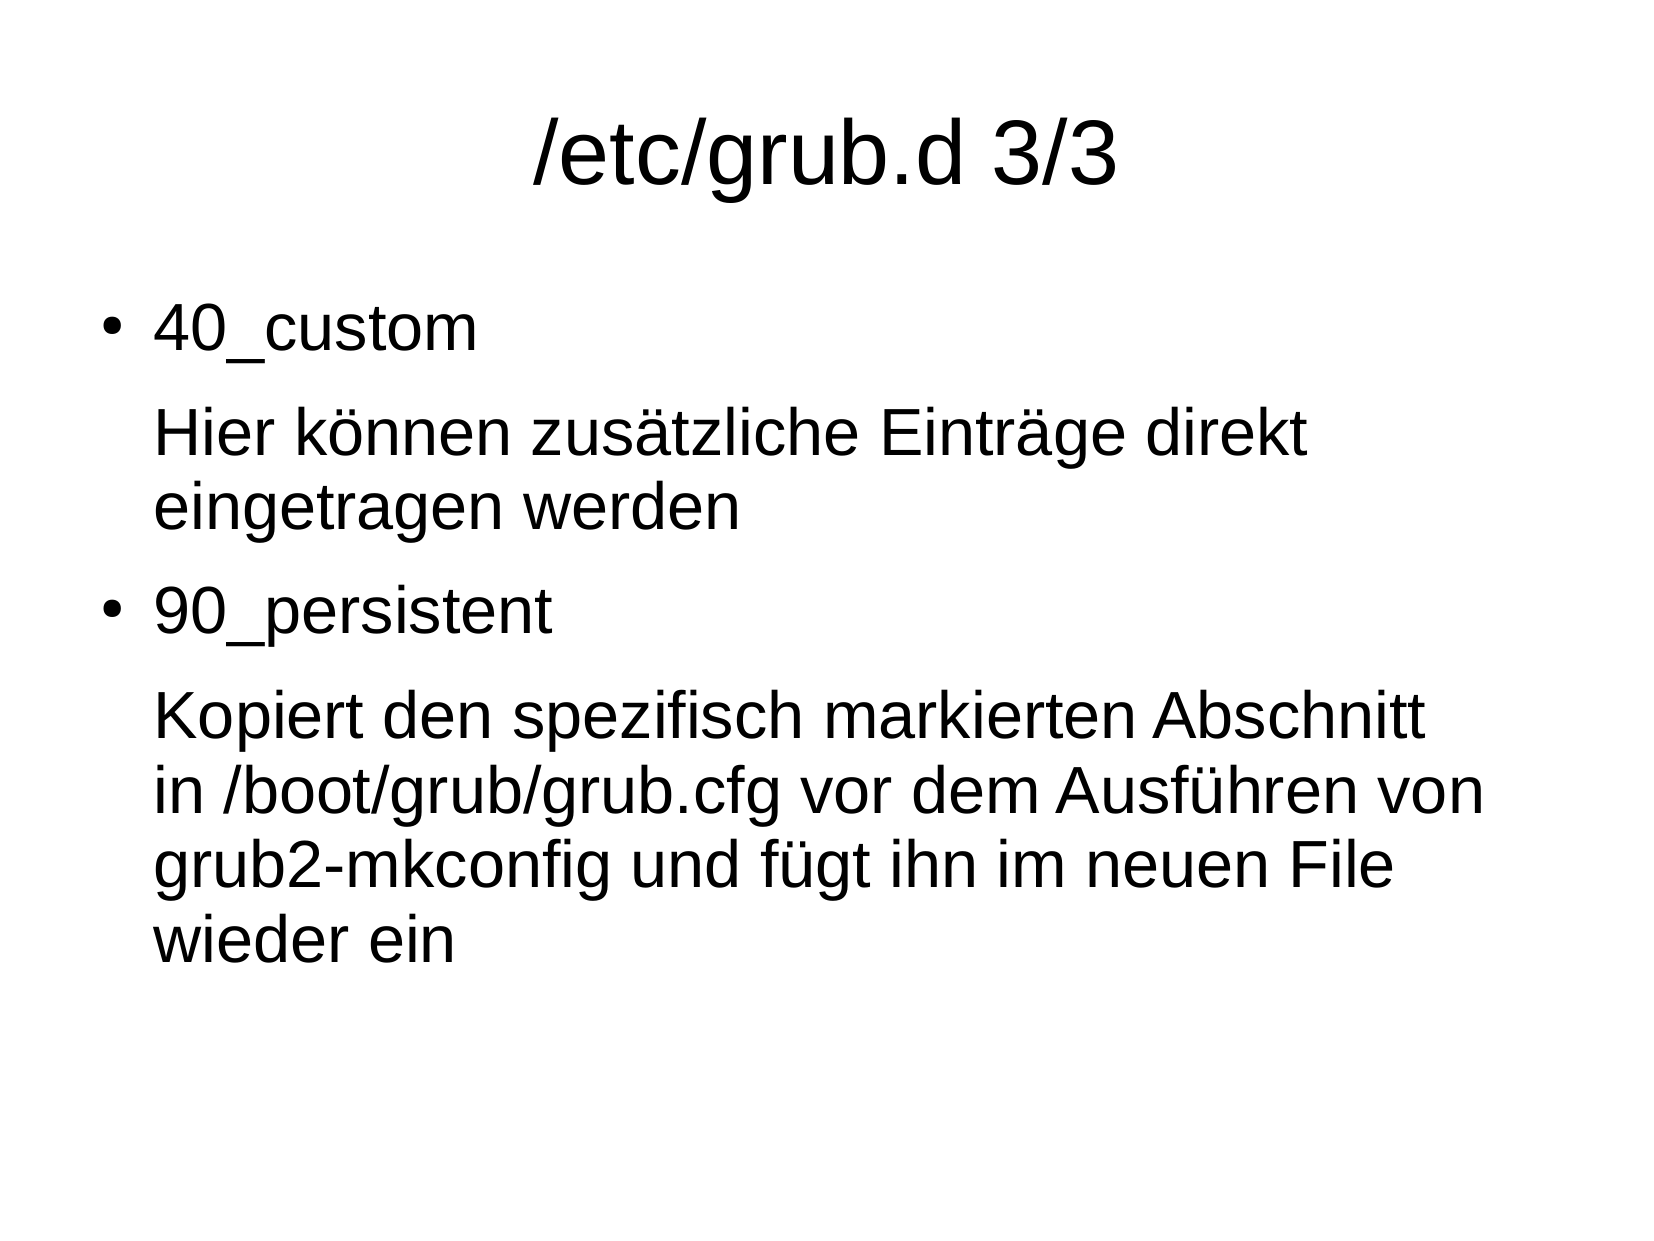

# /etc/grub.d 3/3
40_custom
Hier können zusätzliche Einträge direkt eingetragen werden
90_persistent
Kopiert den spezifisch markierten Abschnitt in /boot/grub/grub.cfg vor dem Ausführen von grub2-mkconfig und fügt ihn im neuen File wieder ein